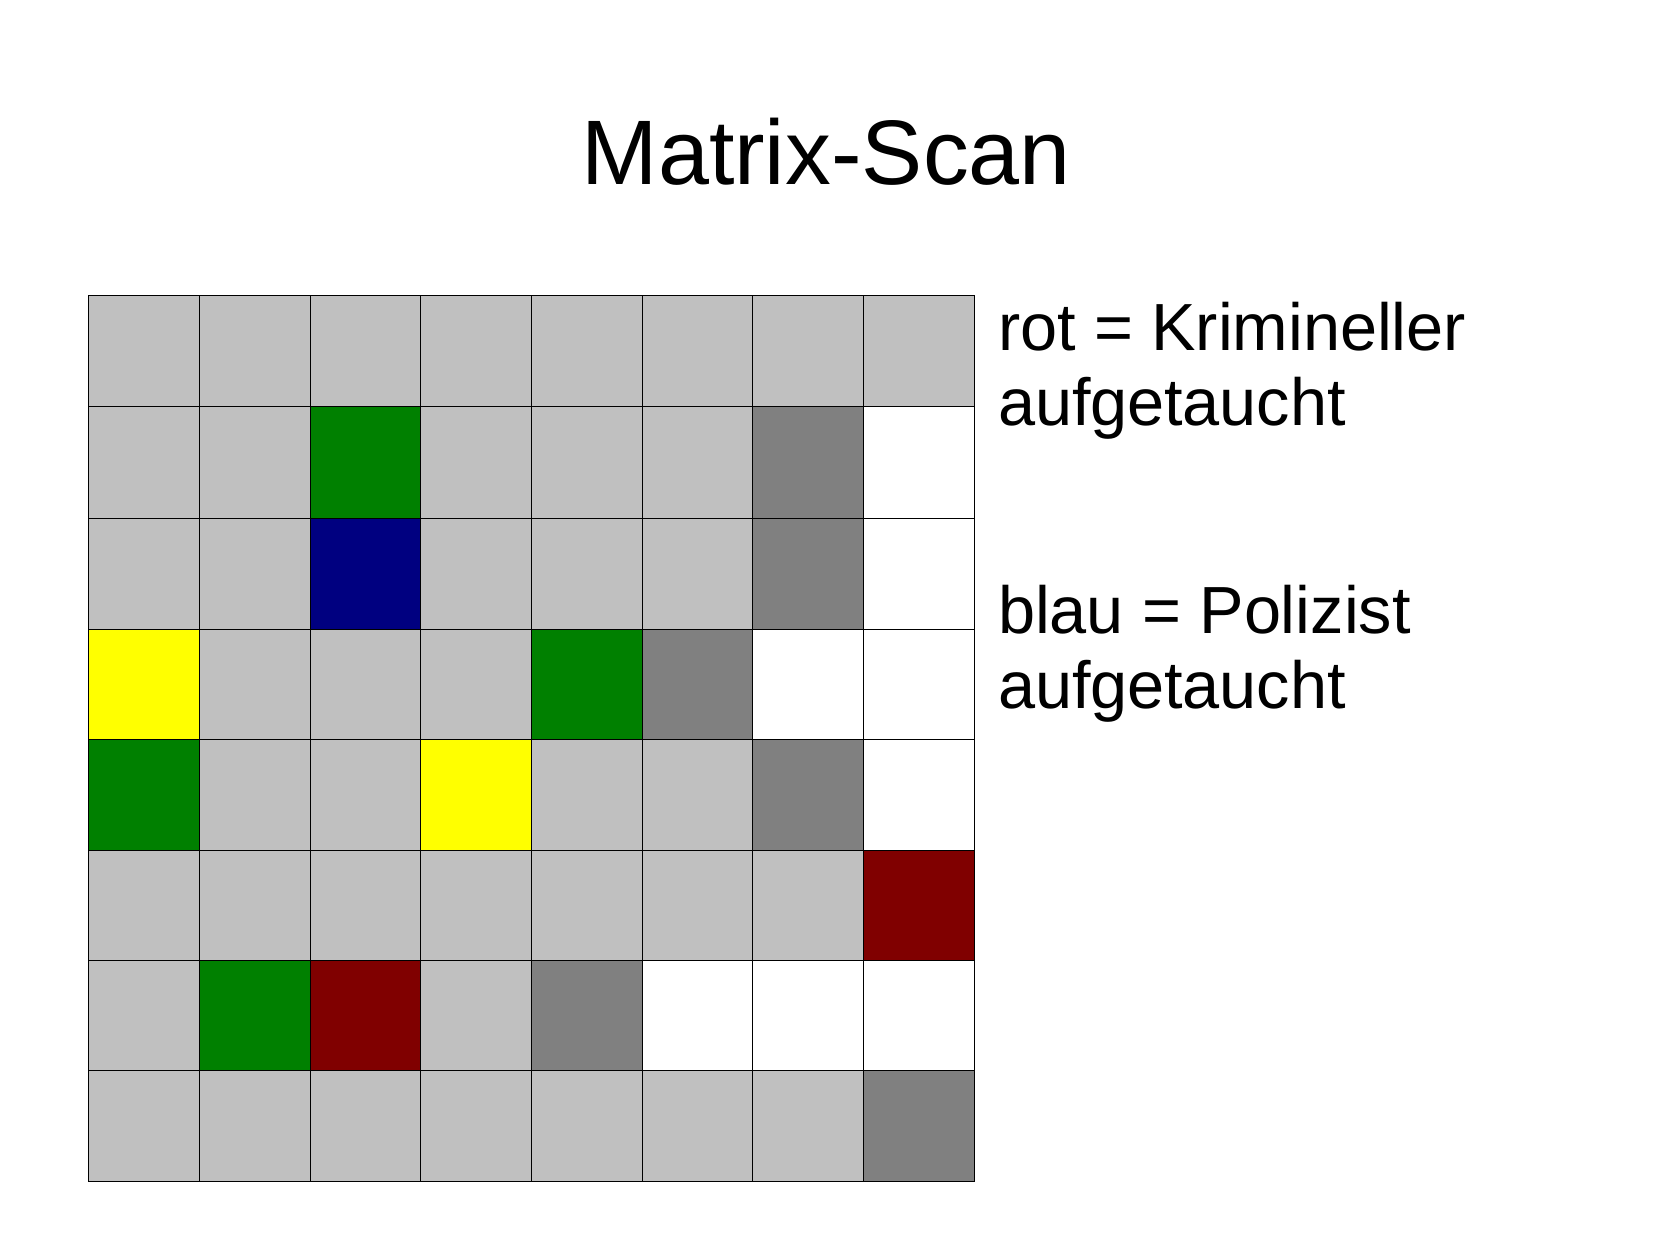

# Matrix-Scan
rot = Krimineller aufgetaucht
blau = Polizist aufgetaucht
| | | | | | | | |
| --- | --- | --- | --- | --- | --- | --- | --- |
| | | | | | | | |
| | | | | | | | |
| | | | | | | | |
| | | | | | | | |
| | | | | | | | |
| | | | | | | | |
| | | | | | | | |